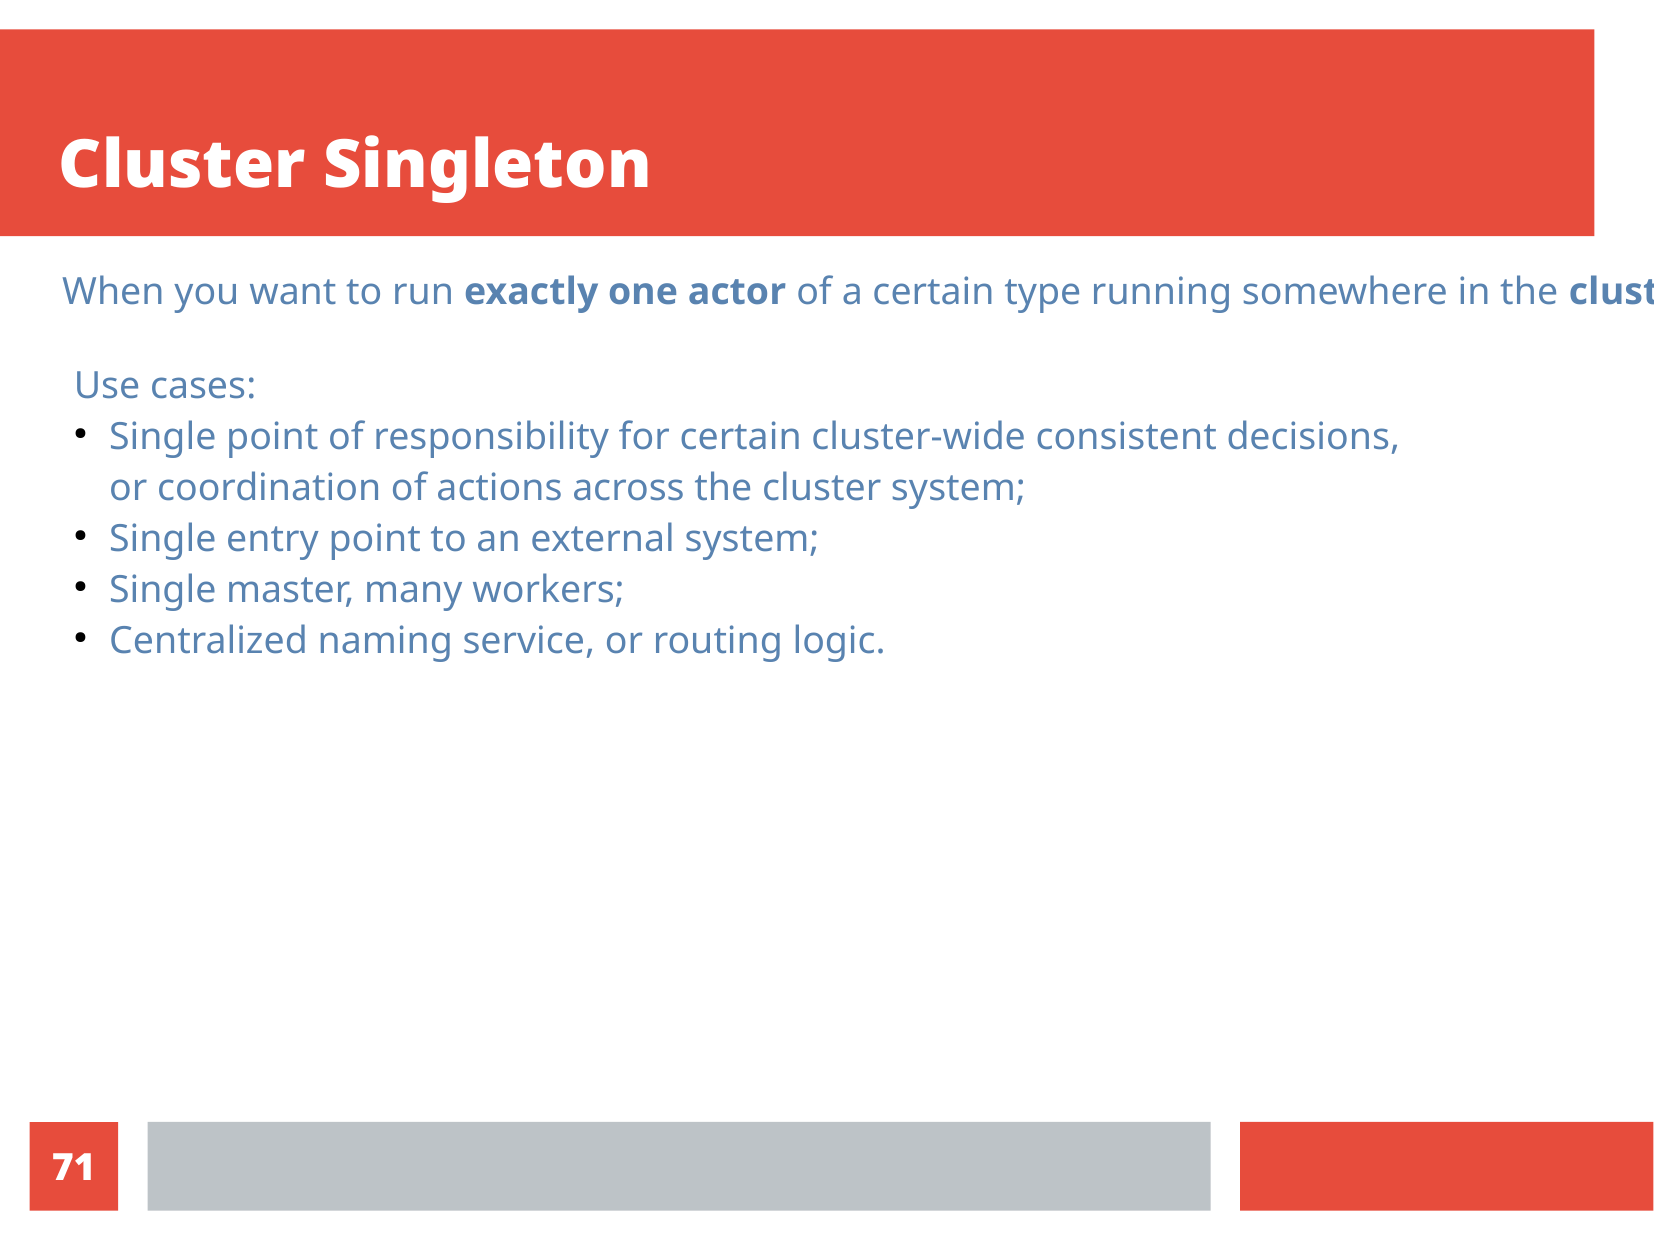

# Cluster Singleton
When you want to run exactly one actor of a certain type running somewhere in the cluster.
Use cases:
Single point of responsibility for certain cluster-wide consistent decisions, or coordination of actions across the cluster system;
Single entry point to an external system;
Single master, many workers;
Centralized naming service, or routing logic.
71